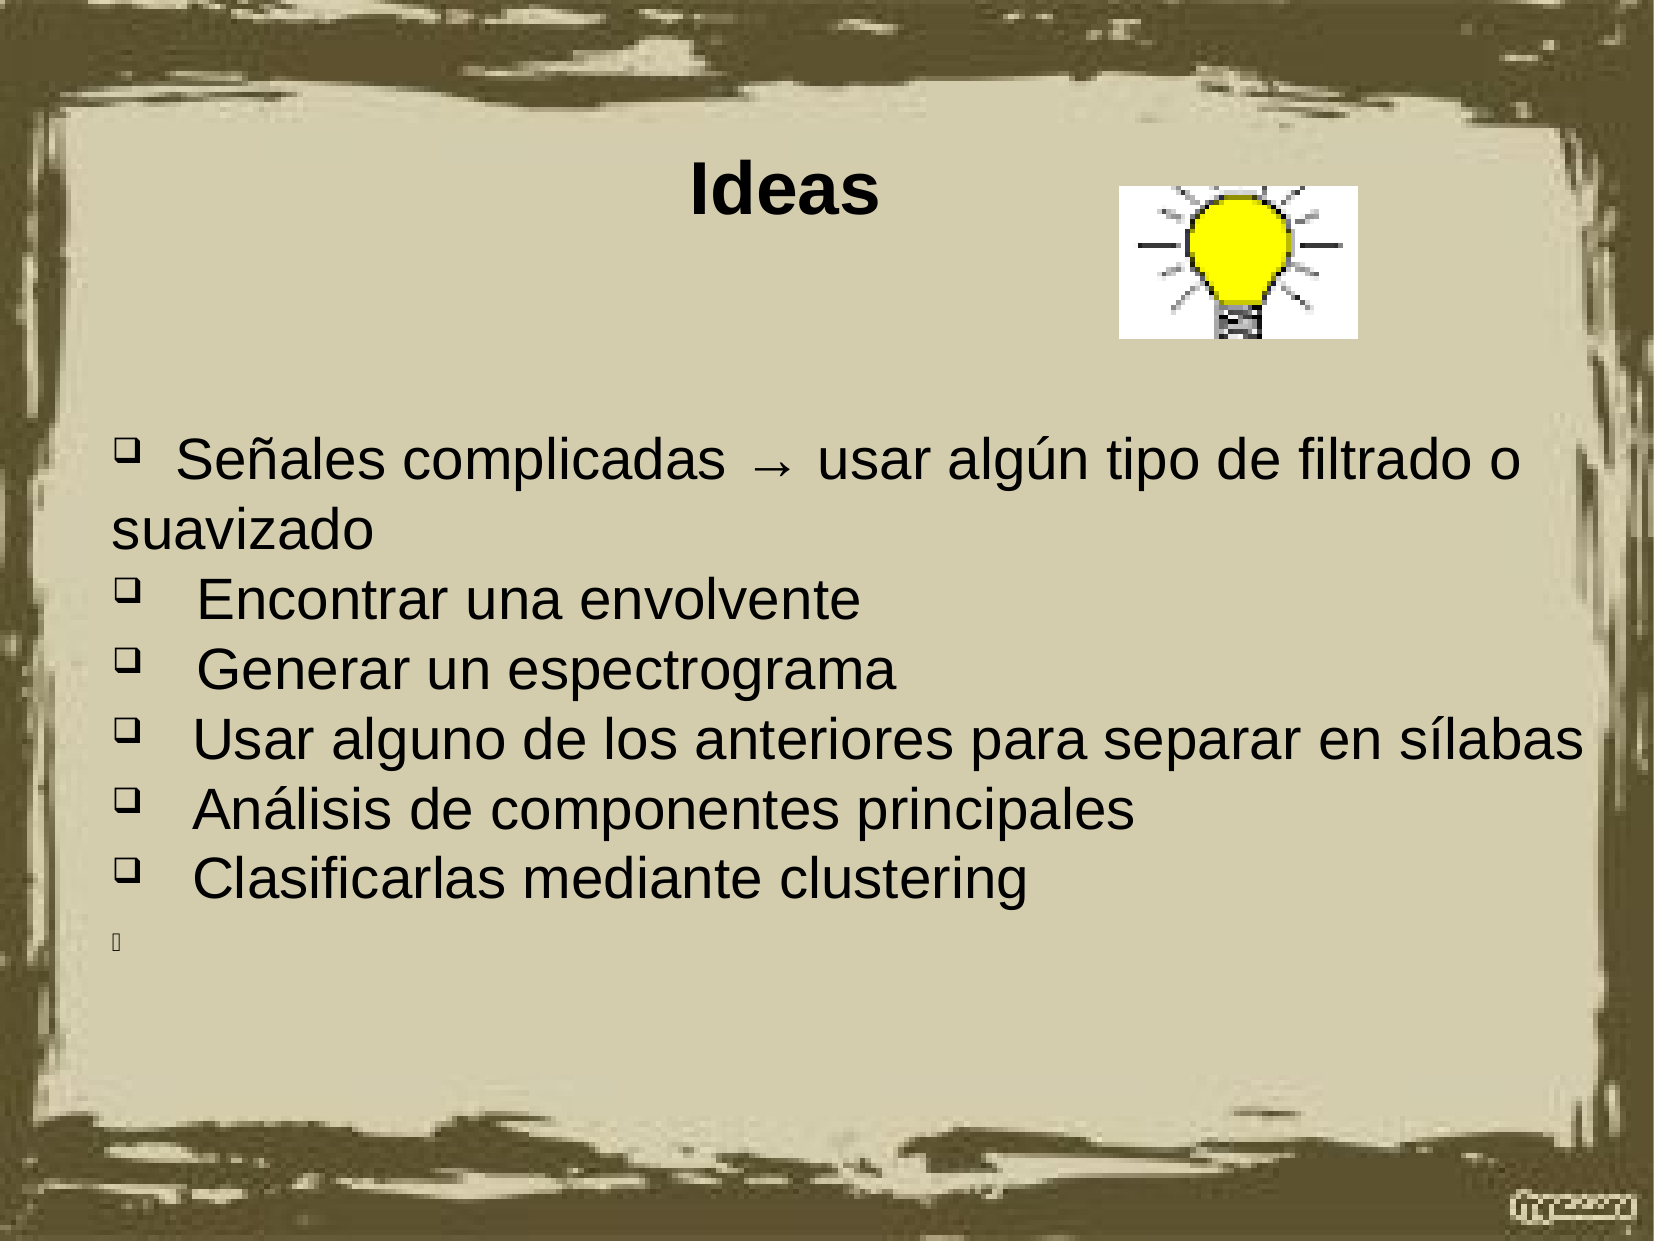

Ideas
 Señales complicadas → usar algún tipo de filtrado o suavizado
Encontrar una envolvente
Generar un espectrograma
 Usar alguno de los anteriores para separar en sílabas
 Análisis de componentes principales
 Clasificarlas mediante clustering